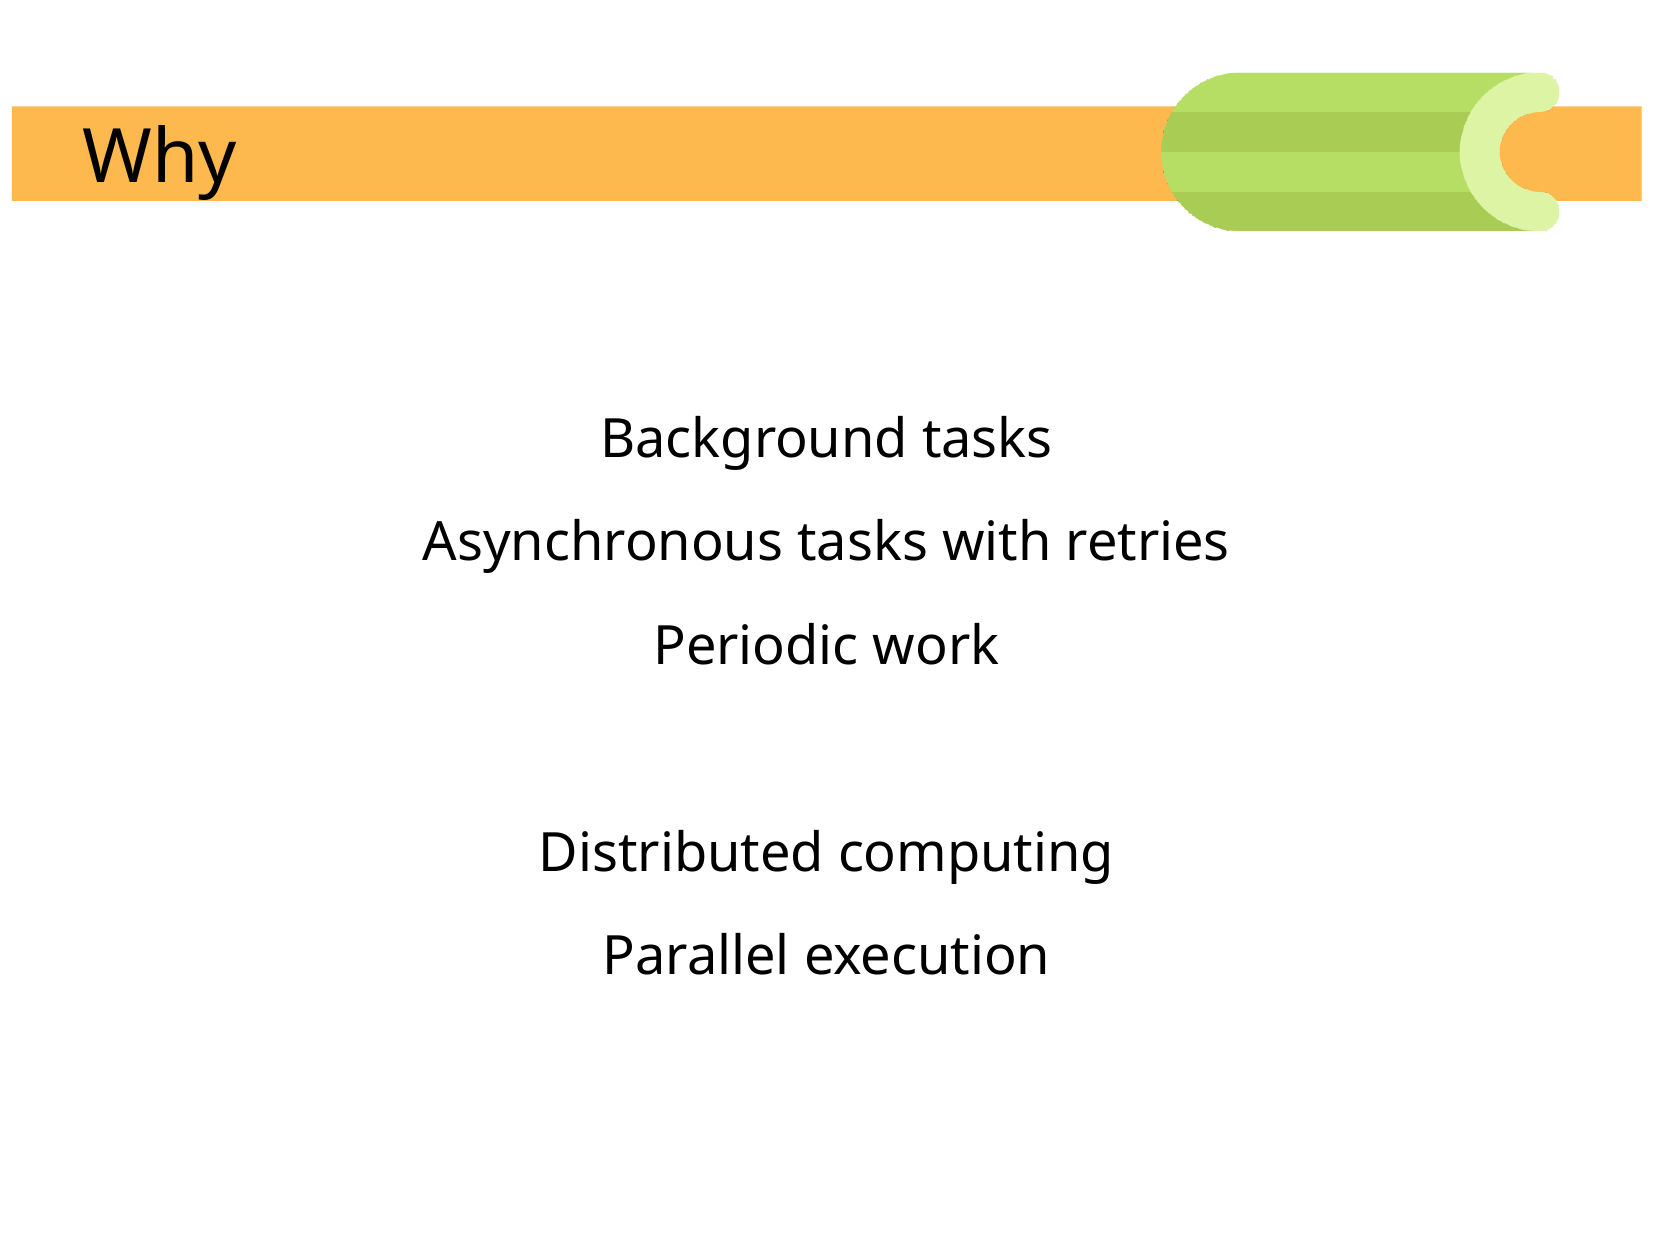

# Why
Background tasks
Asynchronous tasks with retries
Periodic work
Distributed computing
Parallel execution